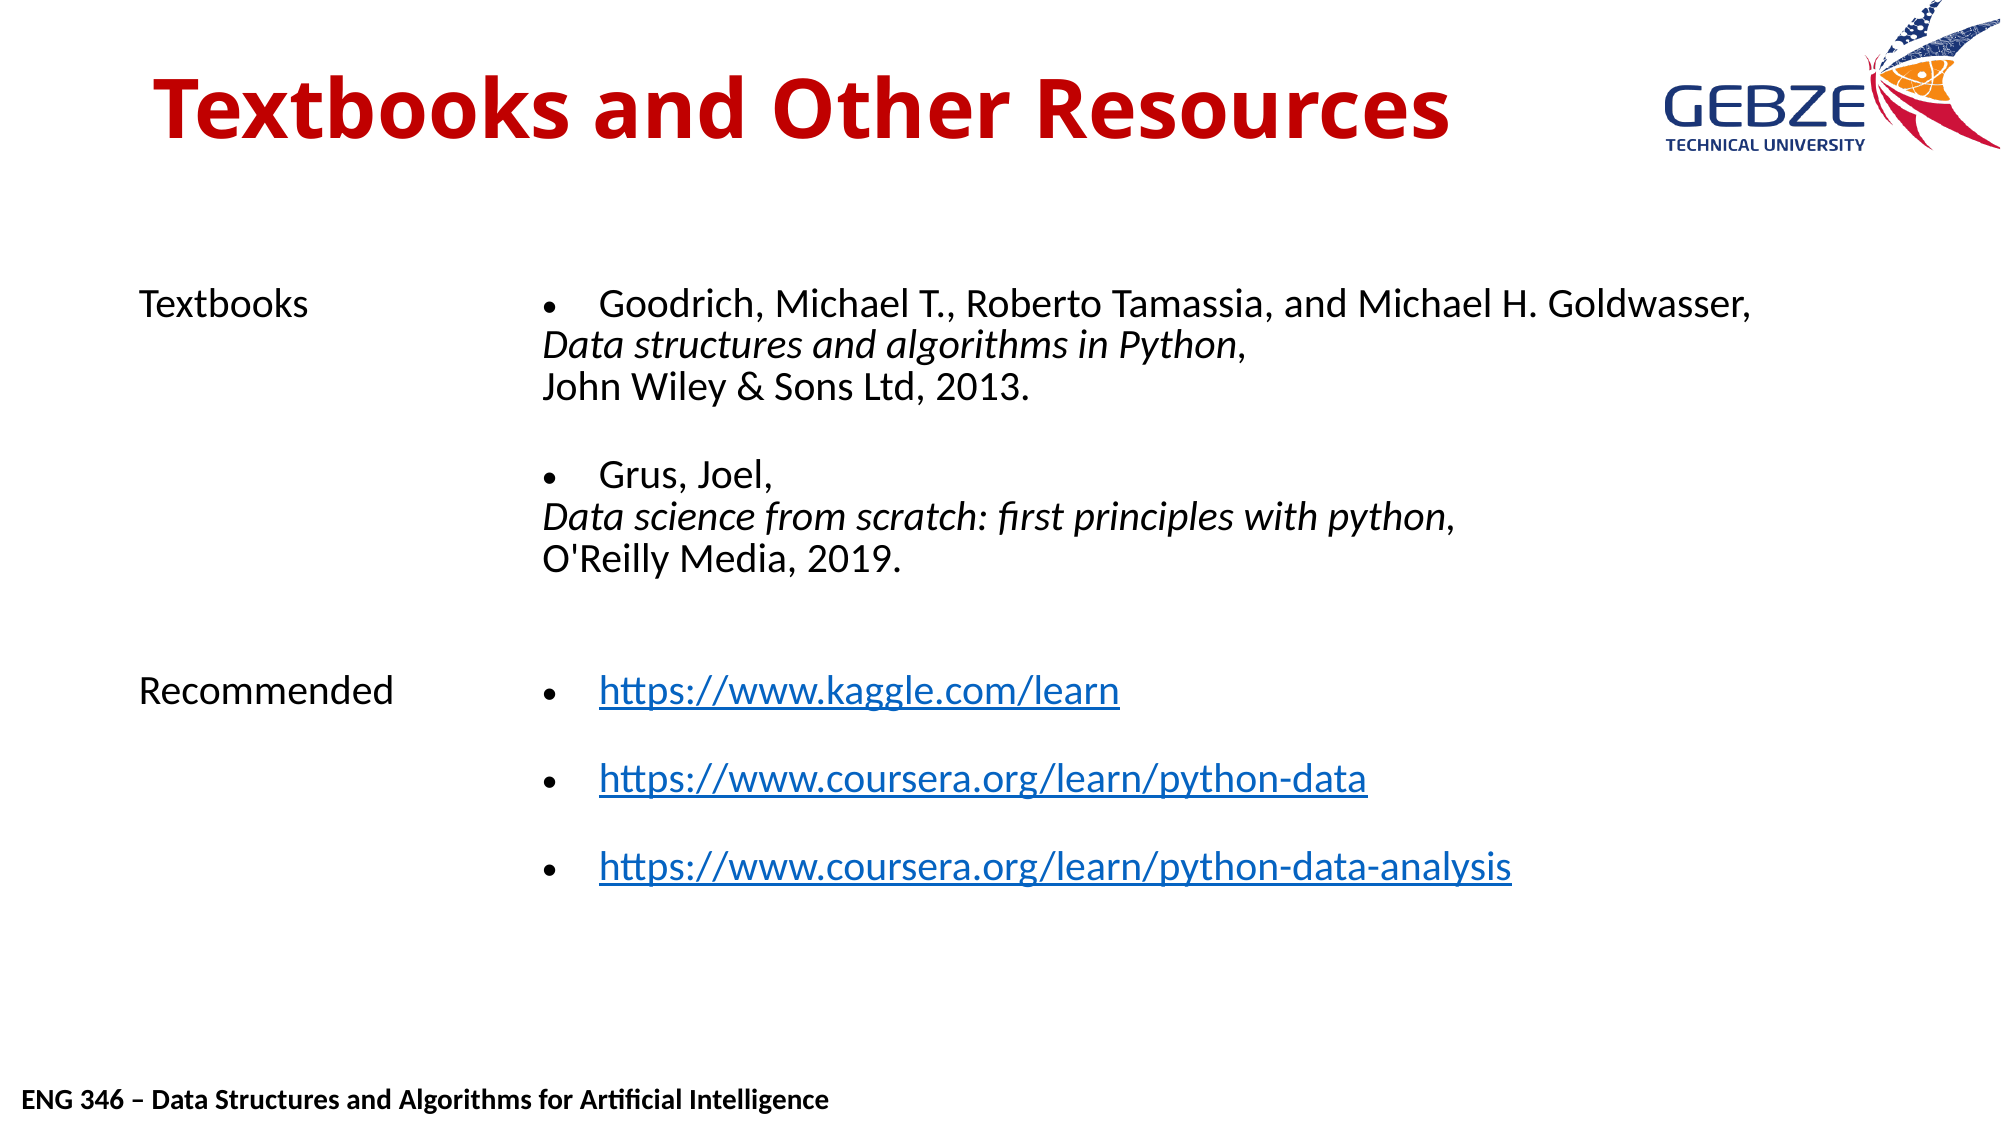

# Textbooks and Other Resources
| Textbooks | Goodrich, Michael T., Roberto Tamassia, and Michael H. Goldwasser, Data structures and algorithms in Python, John Wiley & Sons Ltd, 2013. Grus, Joel, Data science from scratch: first principles with python, O'Reilly Media, 2019. |
| --- | --- |
| Recommended | https://www.kaggle.com/learn https://www.coursera.org/learn/python-data https://www.coursera.org/learn/python-data-analysis |